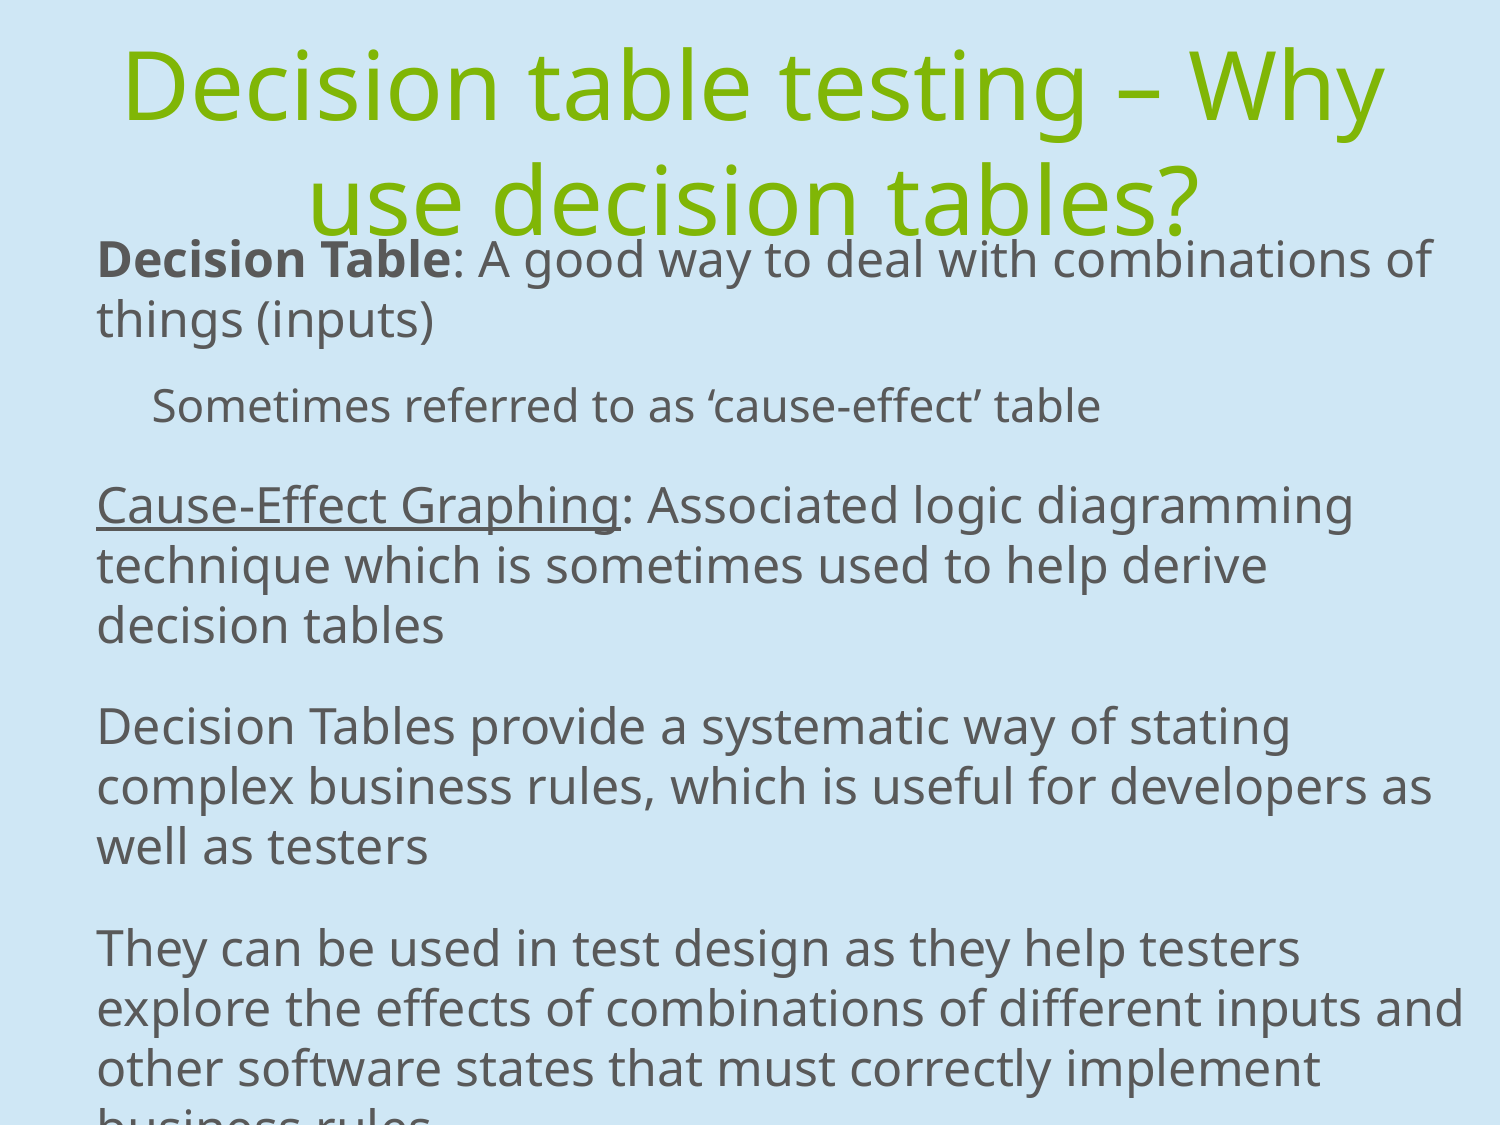

# Decision table testing – Why use decision tables?
Decision Table: A good way to deal with combinations of things (inputs)
Sometimes referred to as ‘cause-effect’ table
Cause-Effect Graphing: Associated logic diagramming technique which is sometimes used to help derive decision tables
Decision Tables provide a systematic way of stating complex business rules, which is useful for developers as well as testers
They can be used in test design as they help testers explore the effects of combinations of different inputs and other software states that must correctly implement business rules
We have to be satisfied with testing just a small subset of combinations but making the choice of which combinations to test and which to leave out is not trivial
We need a logical method to select these combinations
Decision Tables aid the systematic selection of effective test cases and have the added positive side-effect of finding problems and ambiguities in the specifications